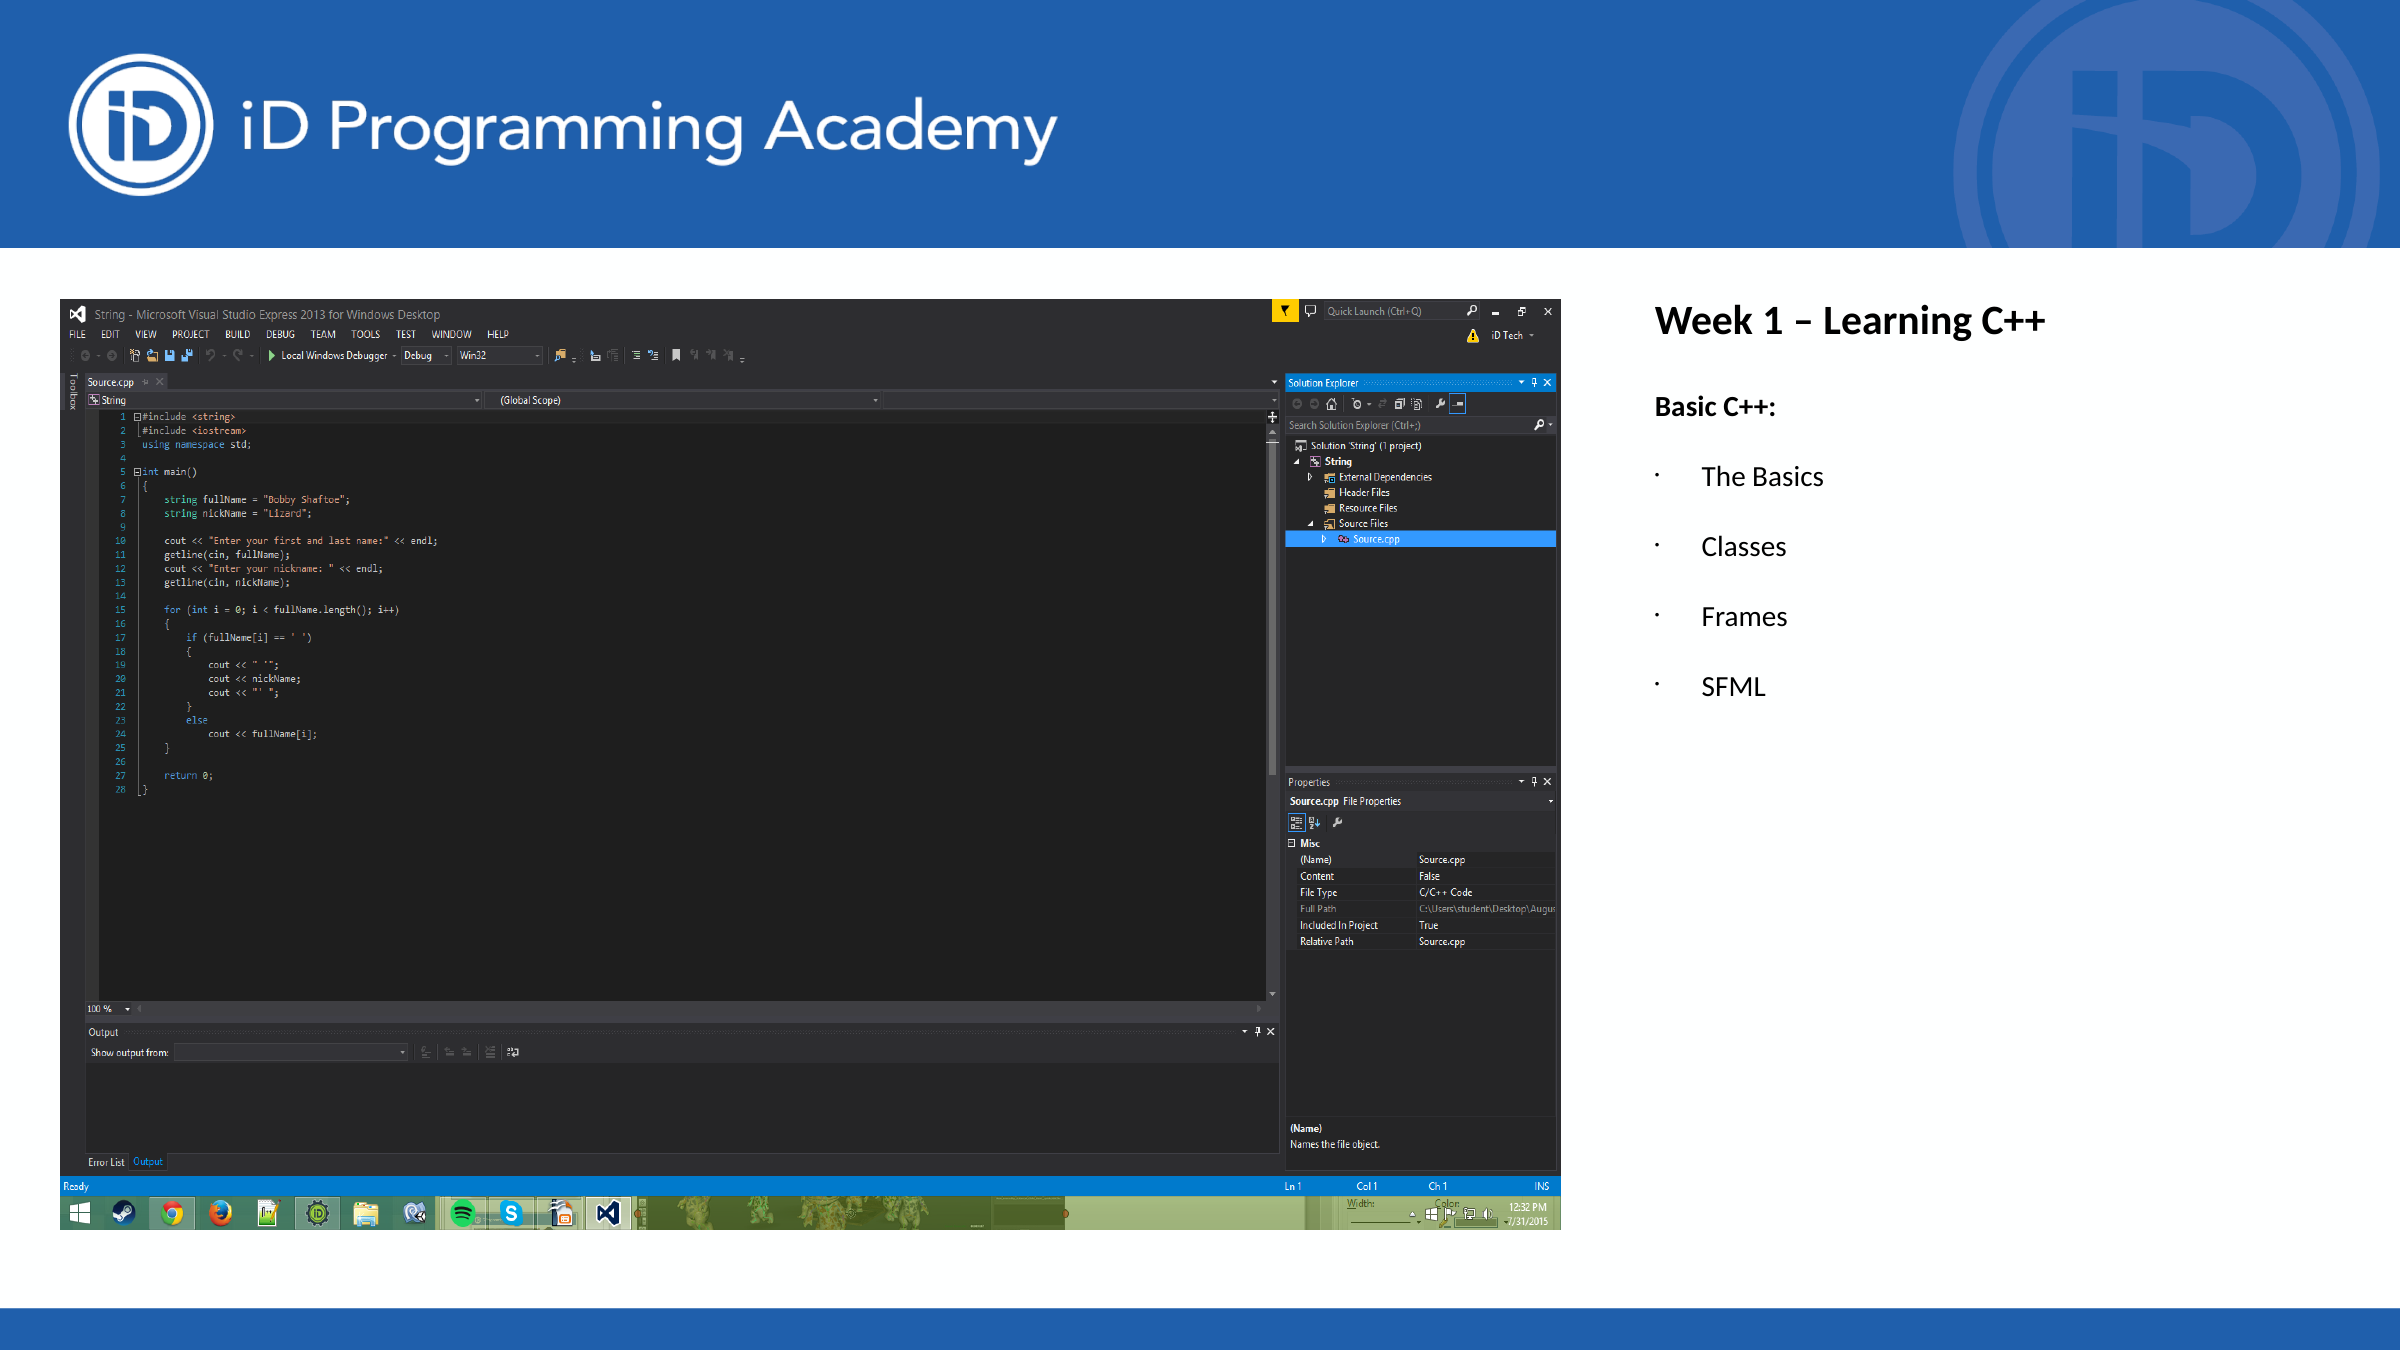

Week 1 – Learning C++
Basic C++:
The Basics
Classes
Frames
SFML
Replace this image with your own screenshot. Then delete this text.